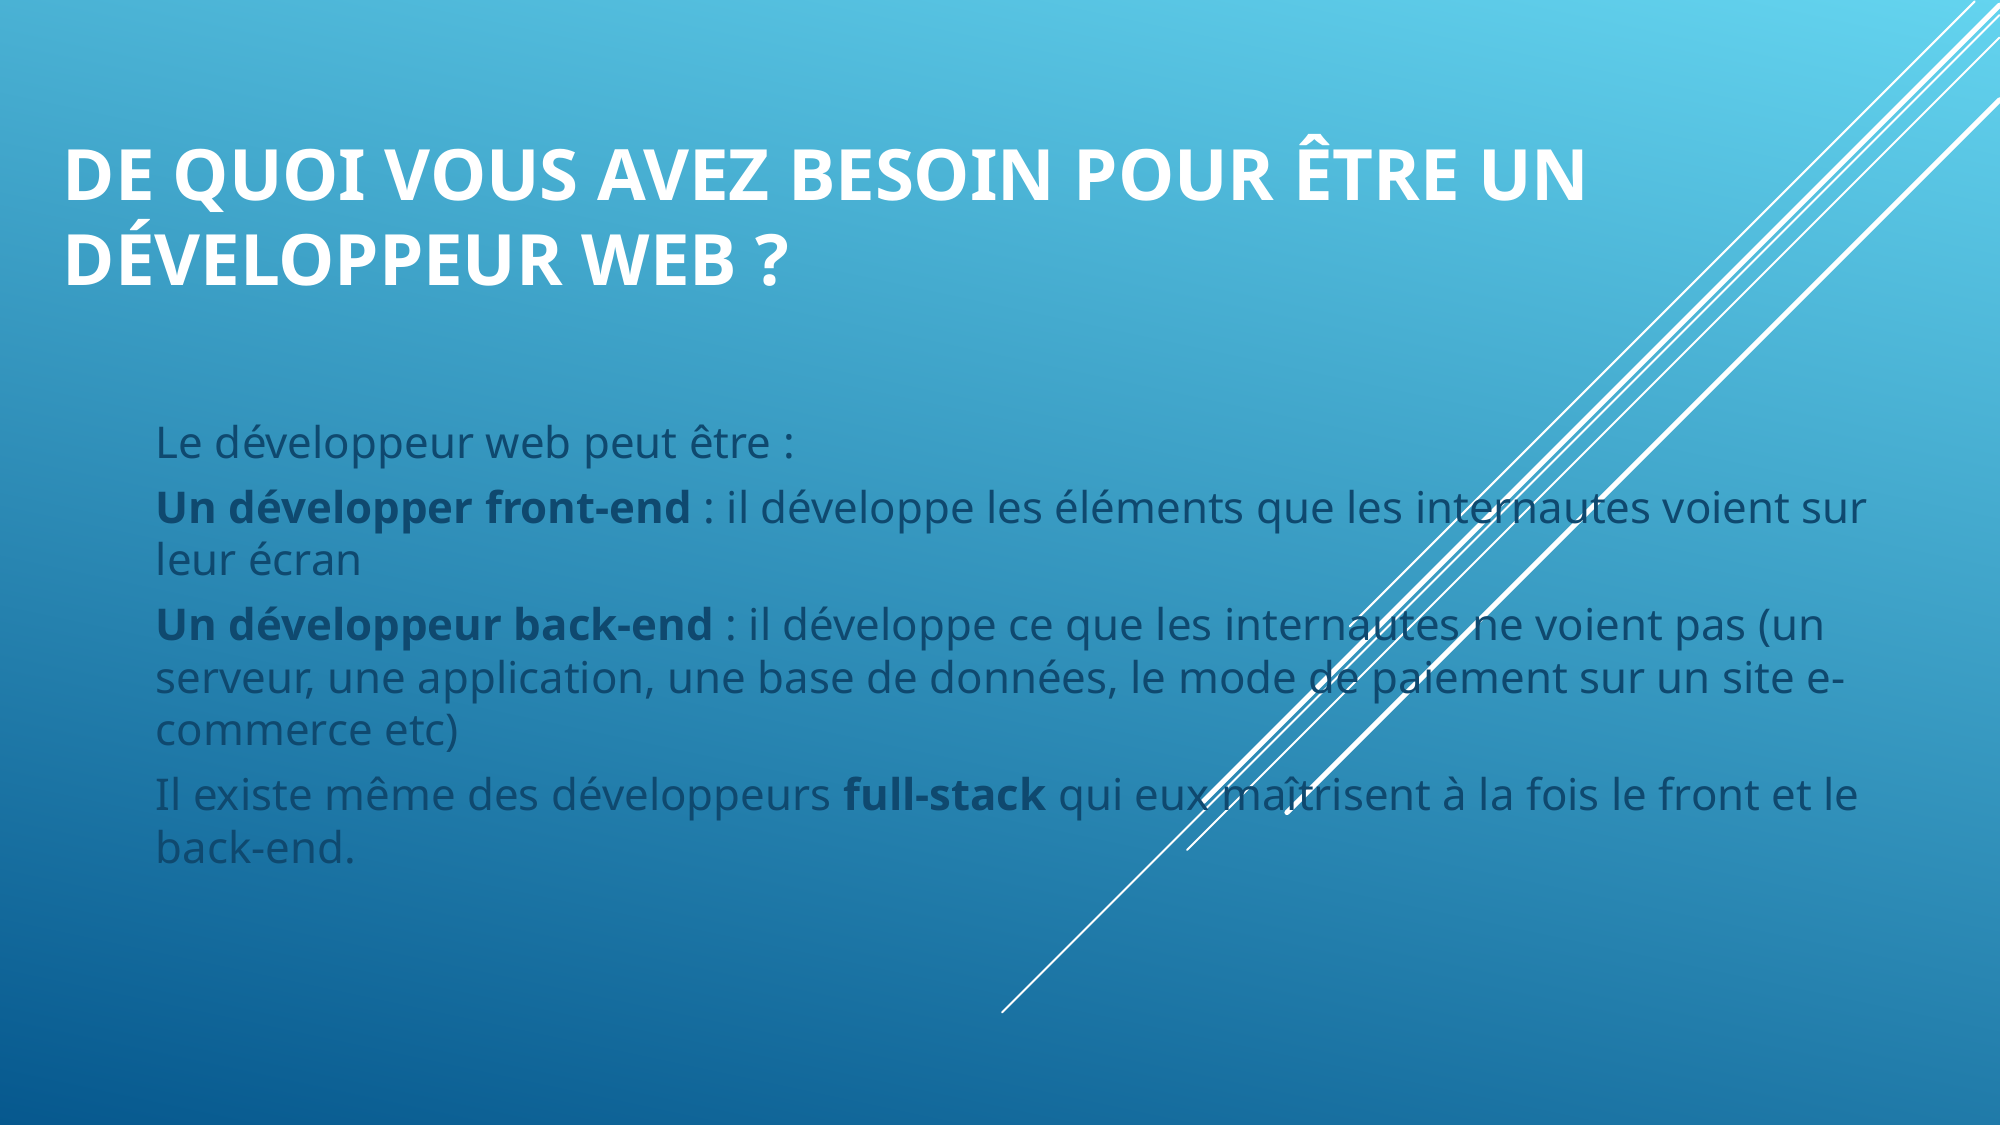

De quoi vous avez besoin pour être un développeur web ?
# Le développeur web peut être :
Un développer front-end : il développe les éléments que les internautes voient sur leur écran
Un développeur back-end : il développe ce que les internautes ne voient pas (un serveur, une application, une base de données, le mode de paiement sur un site e-commerce etc)
Il existe même des développeurs full-stack qui eux maîtrisent à la fois le front et le back-end.